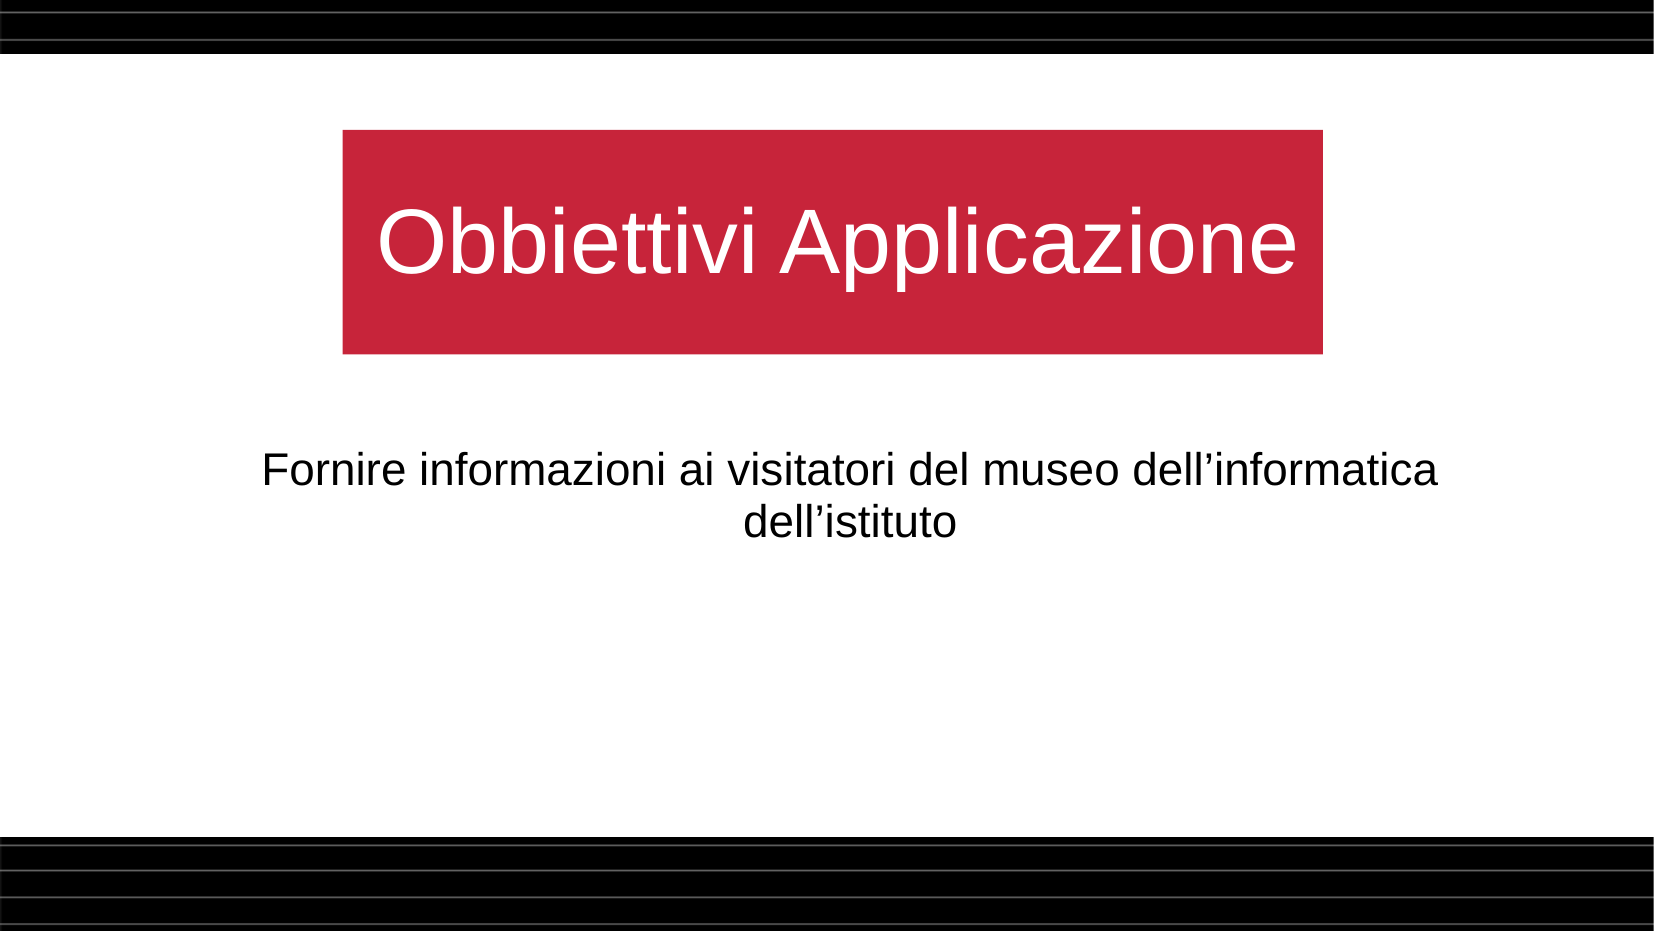

# Obbiettivi Applicazione
Fornire informazioni ai visitatori del museo dell’informatica dell’istituto